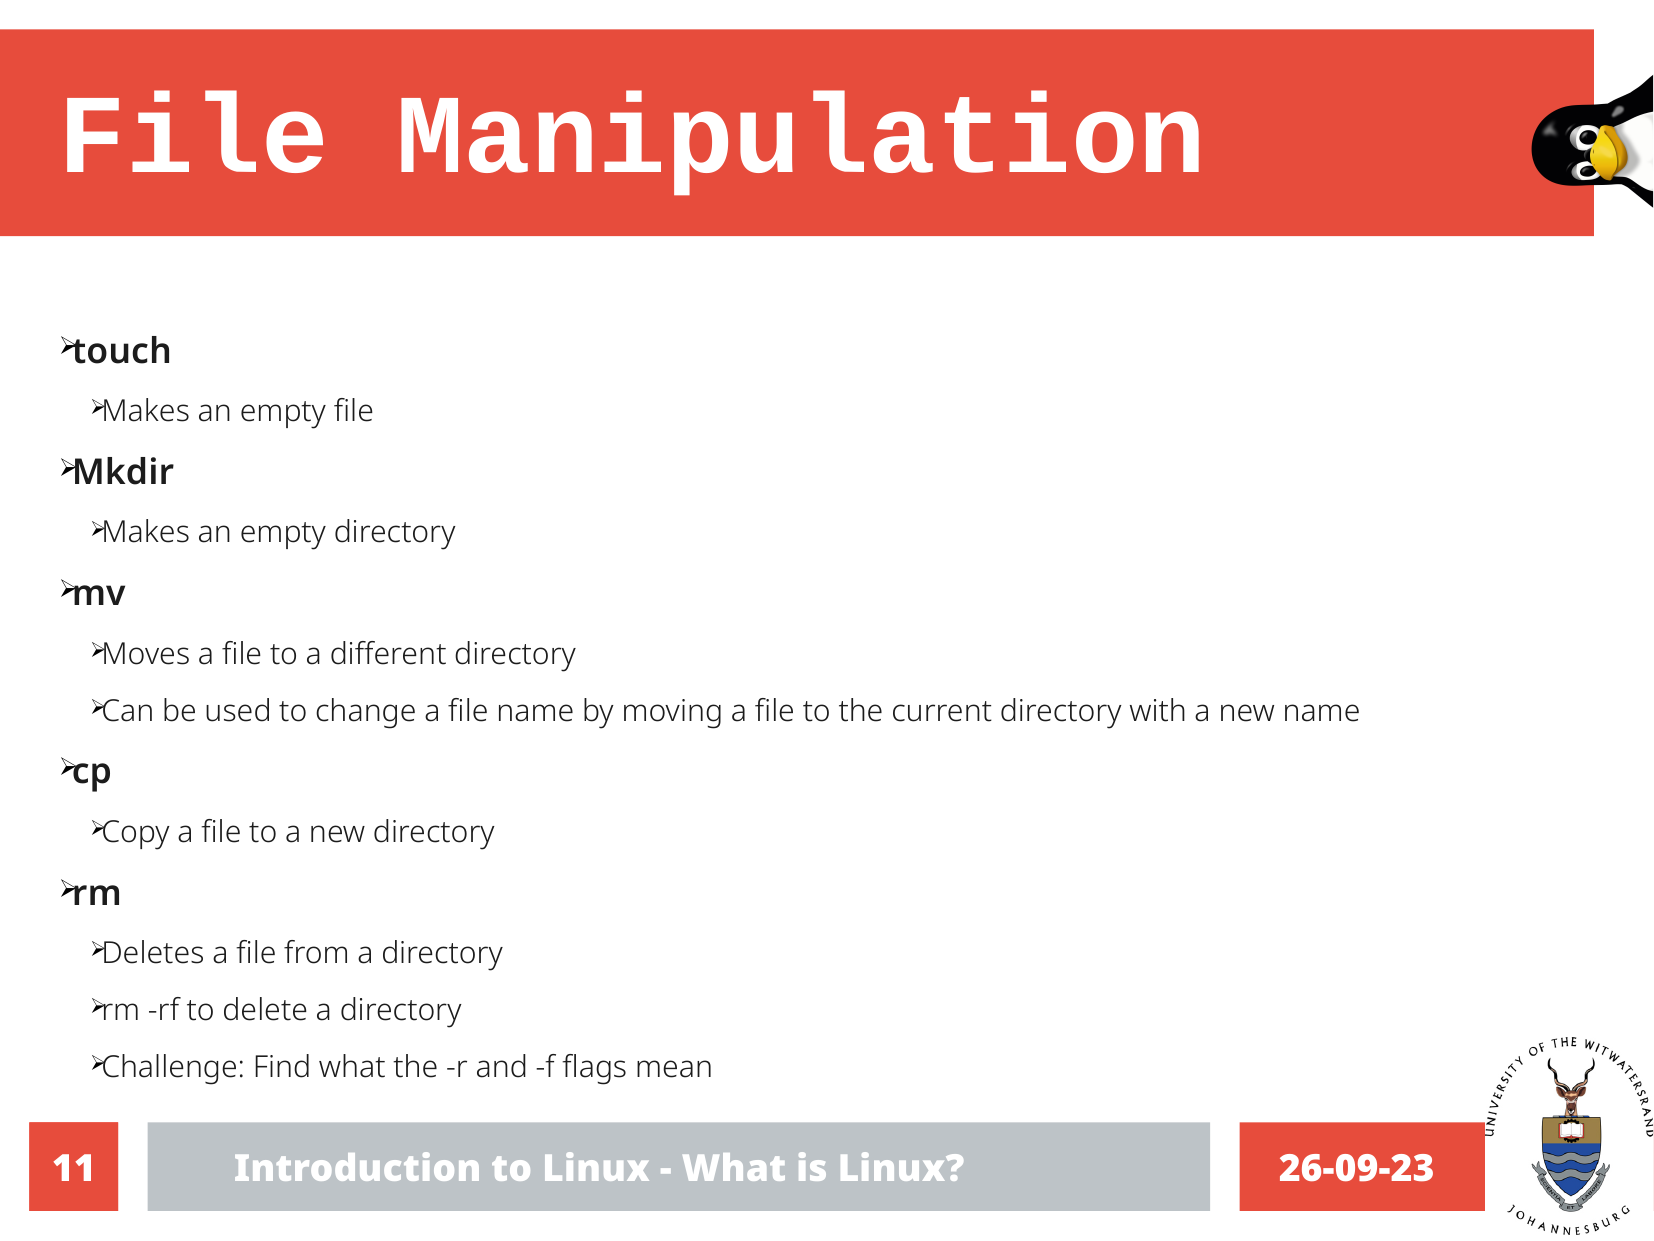

# File Manipulation
touch
Makes an empty file
Mkdir
Makes an empty directory
mv
Moves a file to a different directory
Can be used to change a file name by moving a file to the current directory with a new name
cp
Copy a file to a new directory
rm
Deletes a file from a directory
rm -rf to delete a directory
Challenge: Find what the -r and -f flags mean
11
 Introduction to Linux - What is Linux?